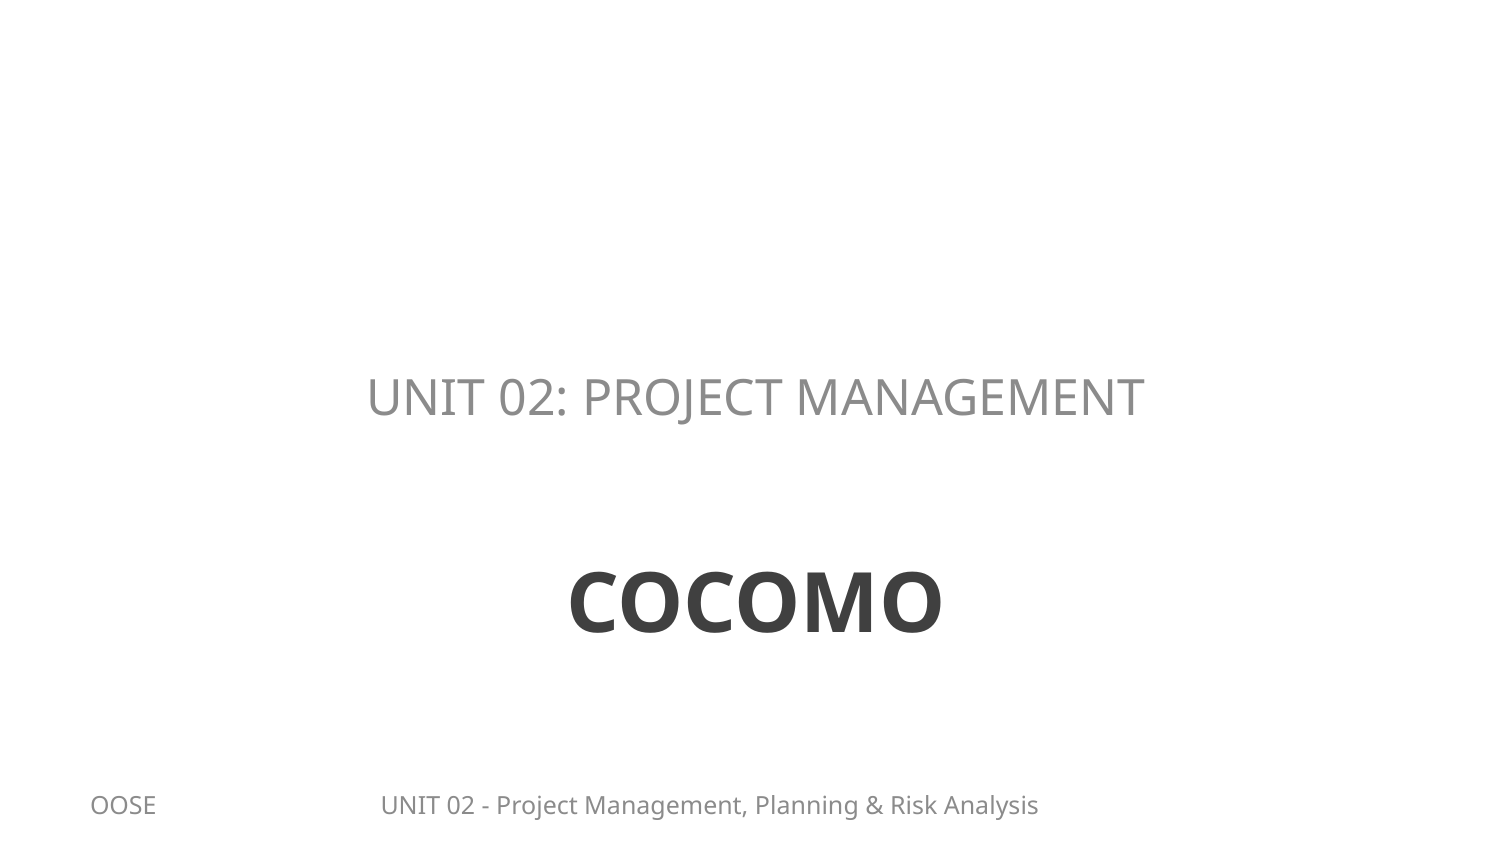

UNIT 02: PROJECT MANAGEMENT
# COCOMO
OOSE
UNIT 02 - Project Management, Planning & Risk Analysis